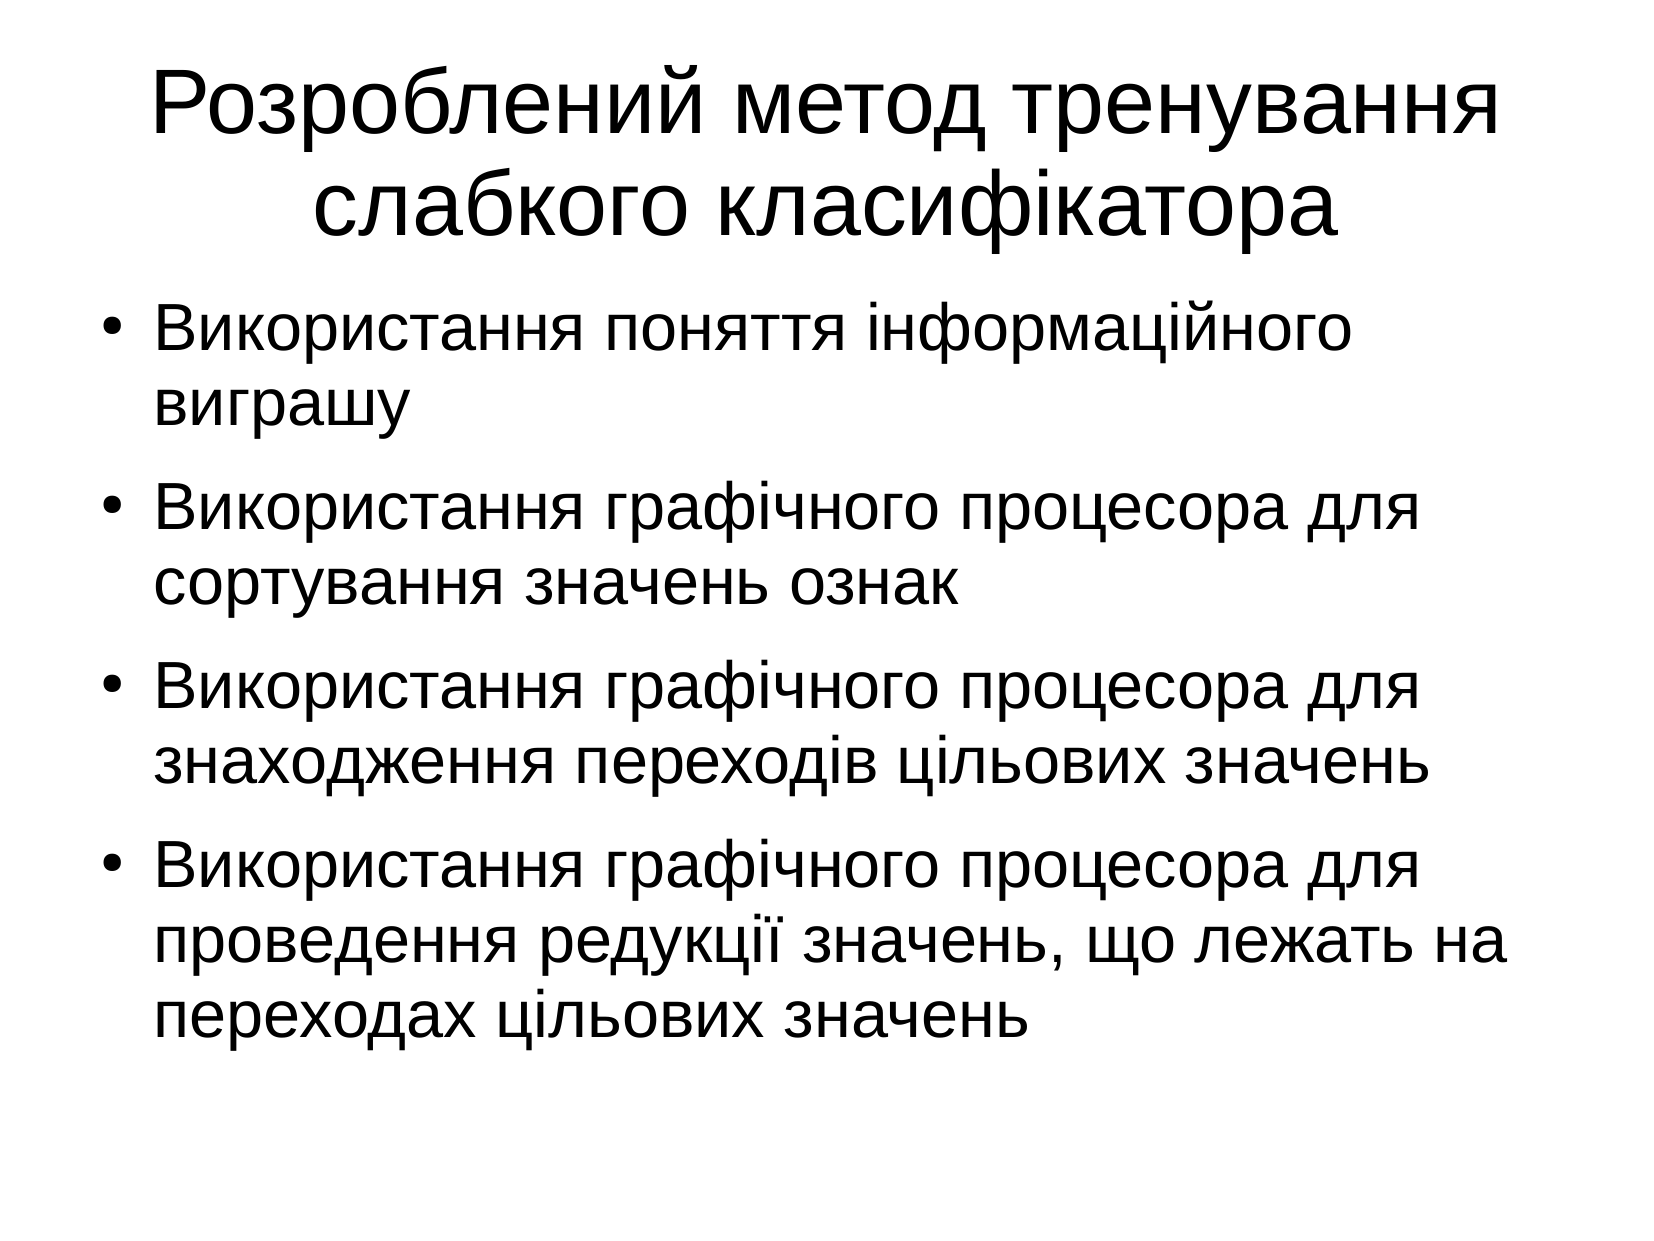

# Розроблений метод тренування слабкого класифікатора
Використання поняття інформаційного виграшу
Використання графічного процесора для сортування значень ознак
Використання графічного процесора для знаходження переходів цільових значень
Використання графічного процесора для проведення редукції значень, що лежать на переходах цільових значень